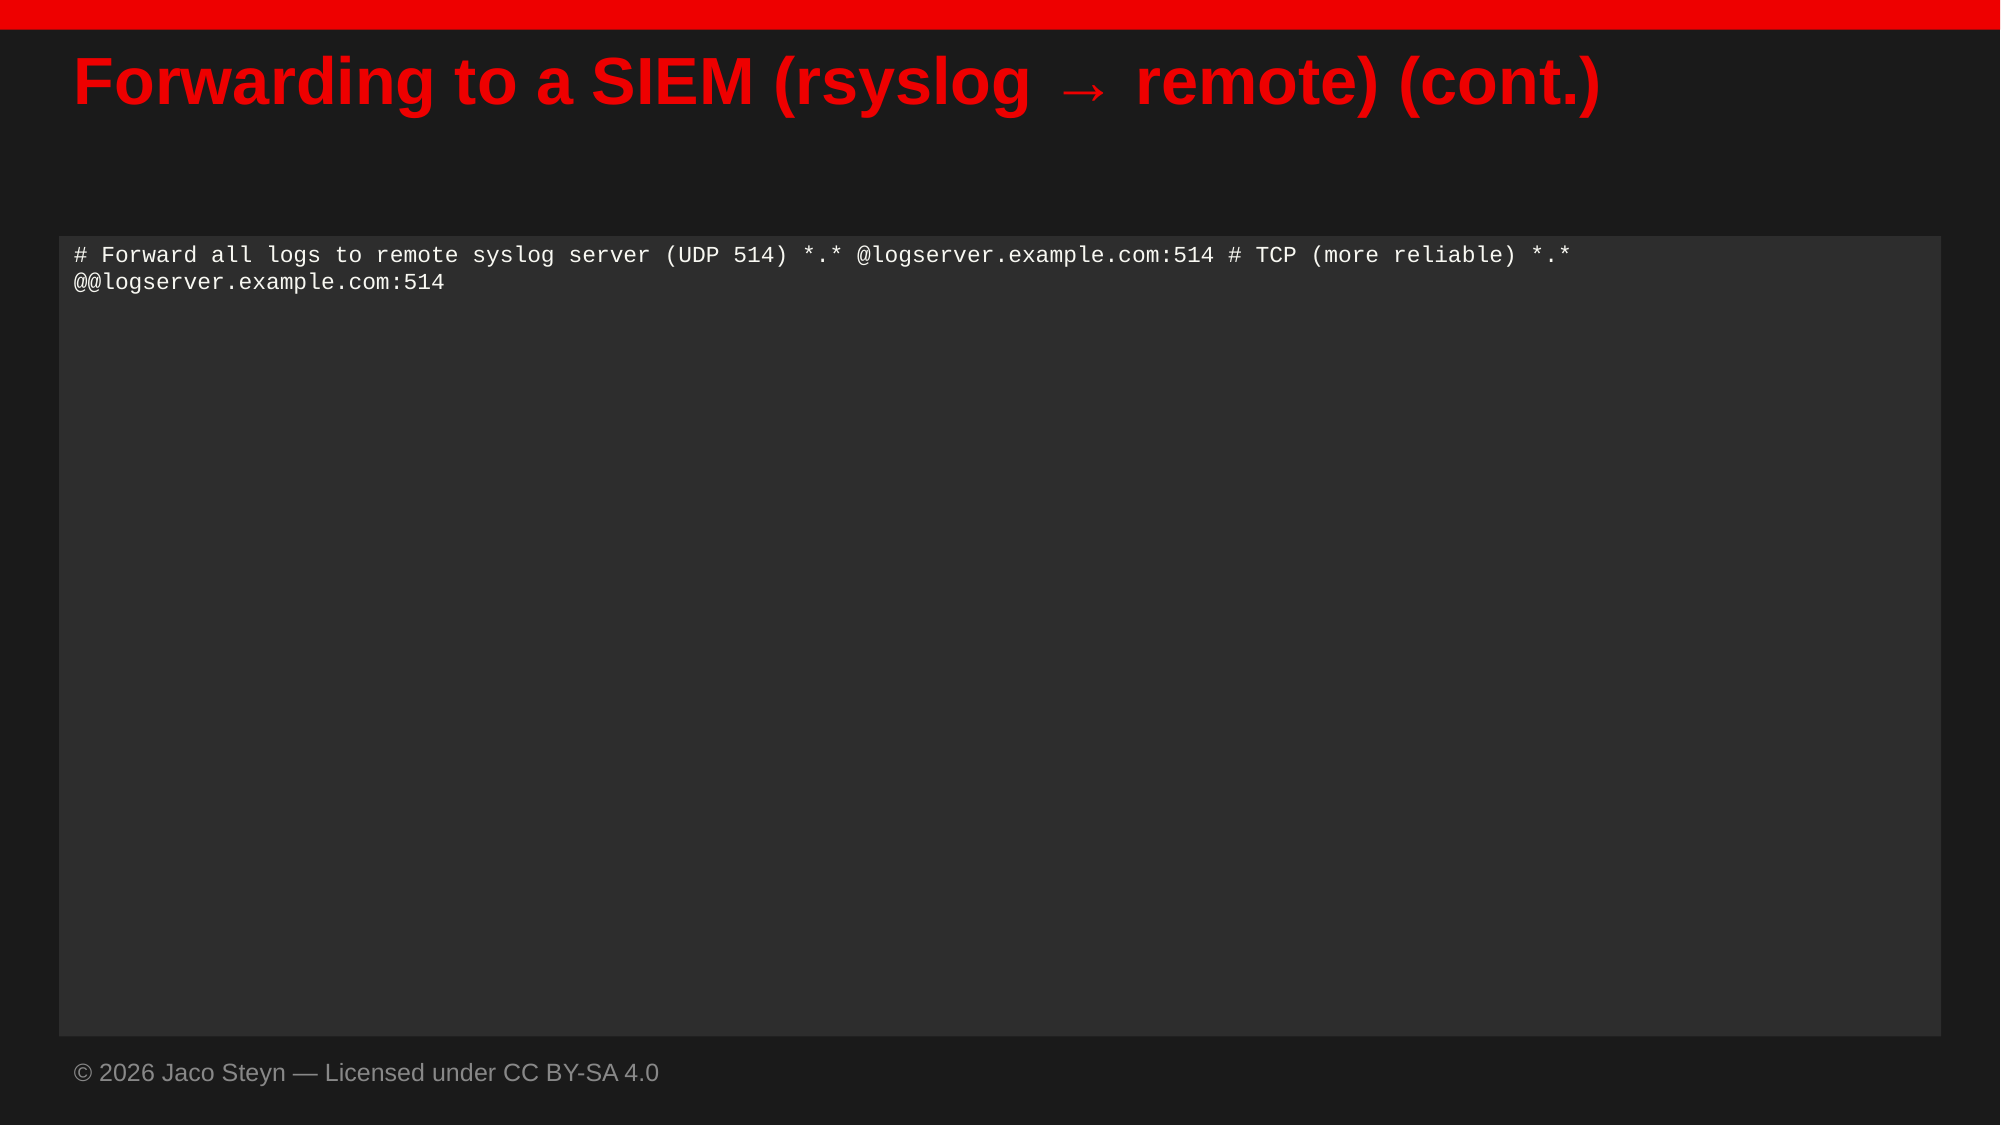

Forwarding to a SIEM (rsyslog → remote) (cont.)
# Forward all logs to remote syslog server (UDP 514) *.* @logserver.example.com:514 # TCP (more reliable) *.* @@logserver.example.com:514
© 2026 Jaco Steyn — Licensed under CC BY-SA 4.0